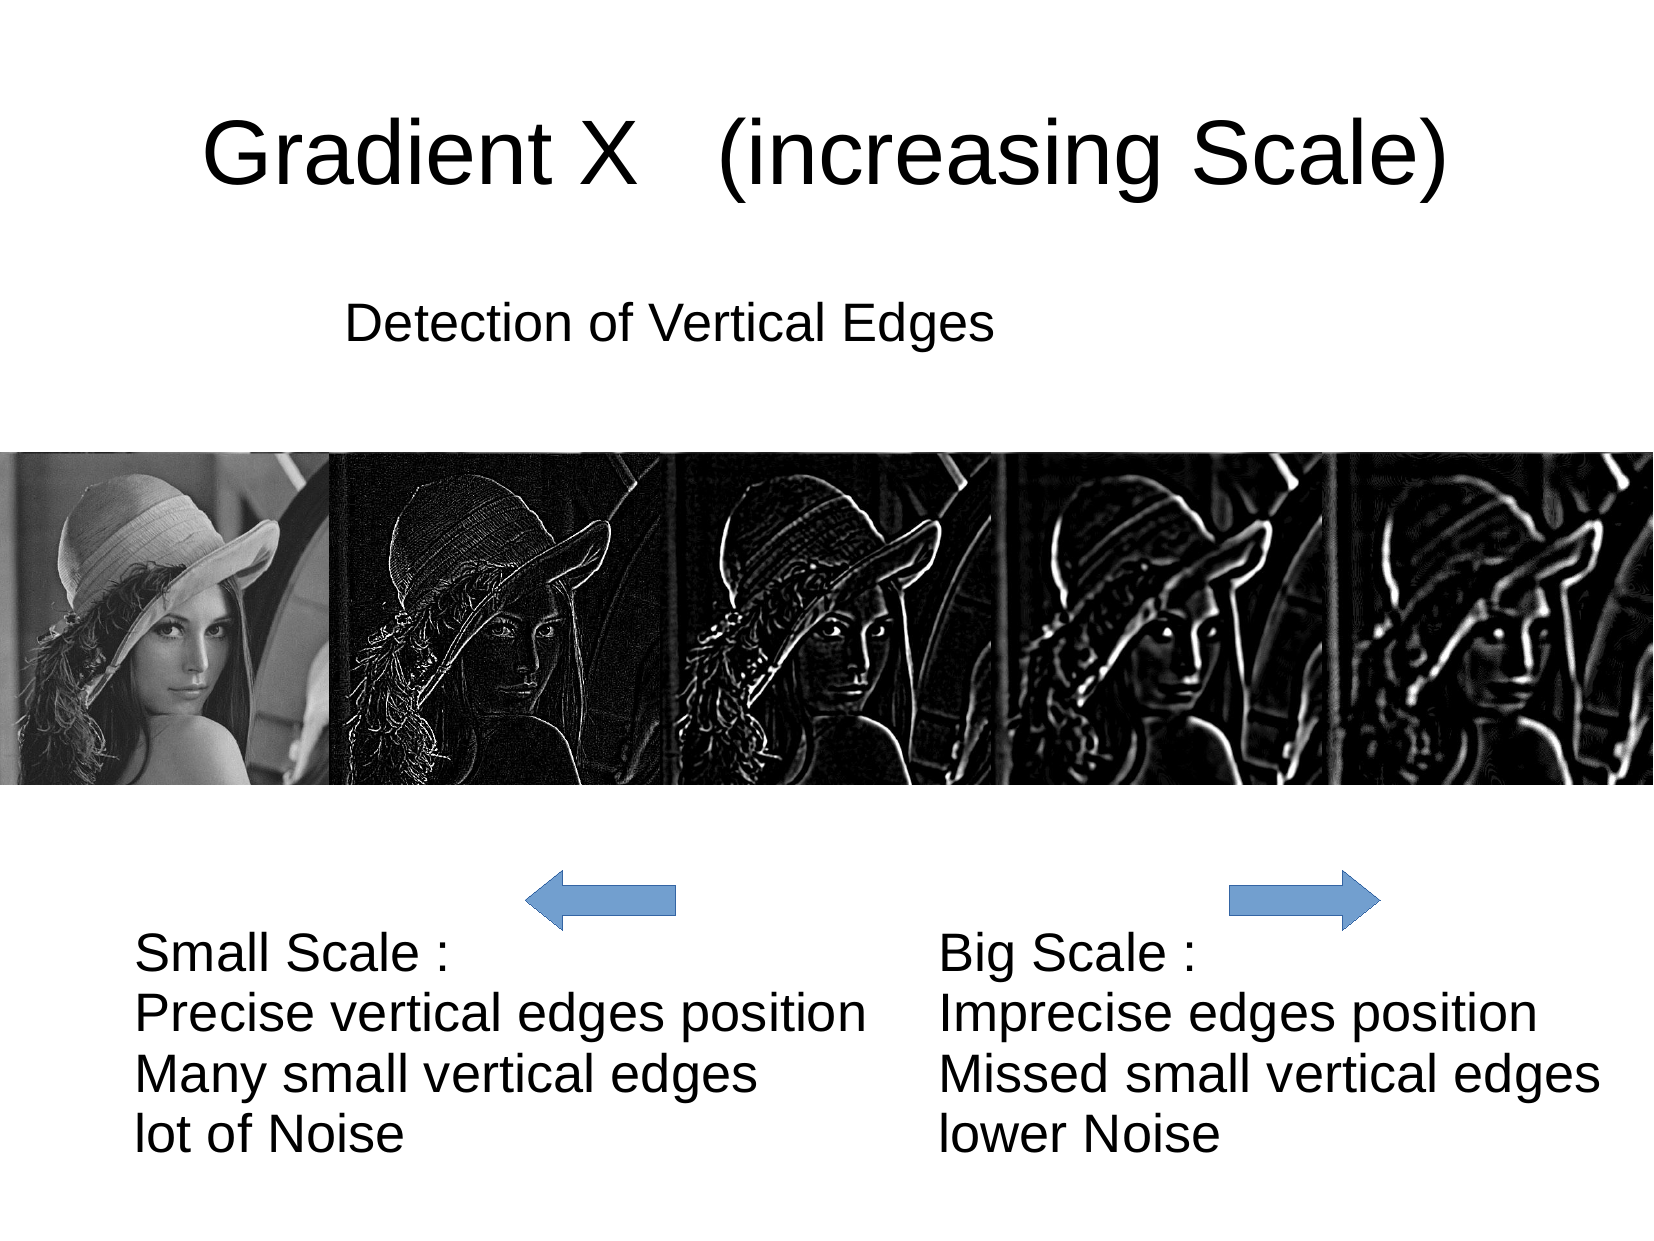

# Gradient X (increasing Scale)
Detection of Vertical Edges
Small Scale :
Precise vertical edges position
Many small vertical edges
lot of Noise
Big Scale :
Imprecise edges position
Missed small vertical edges
lower Noise